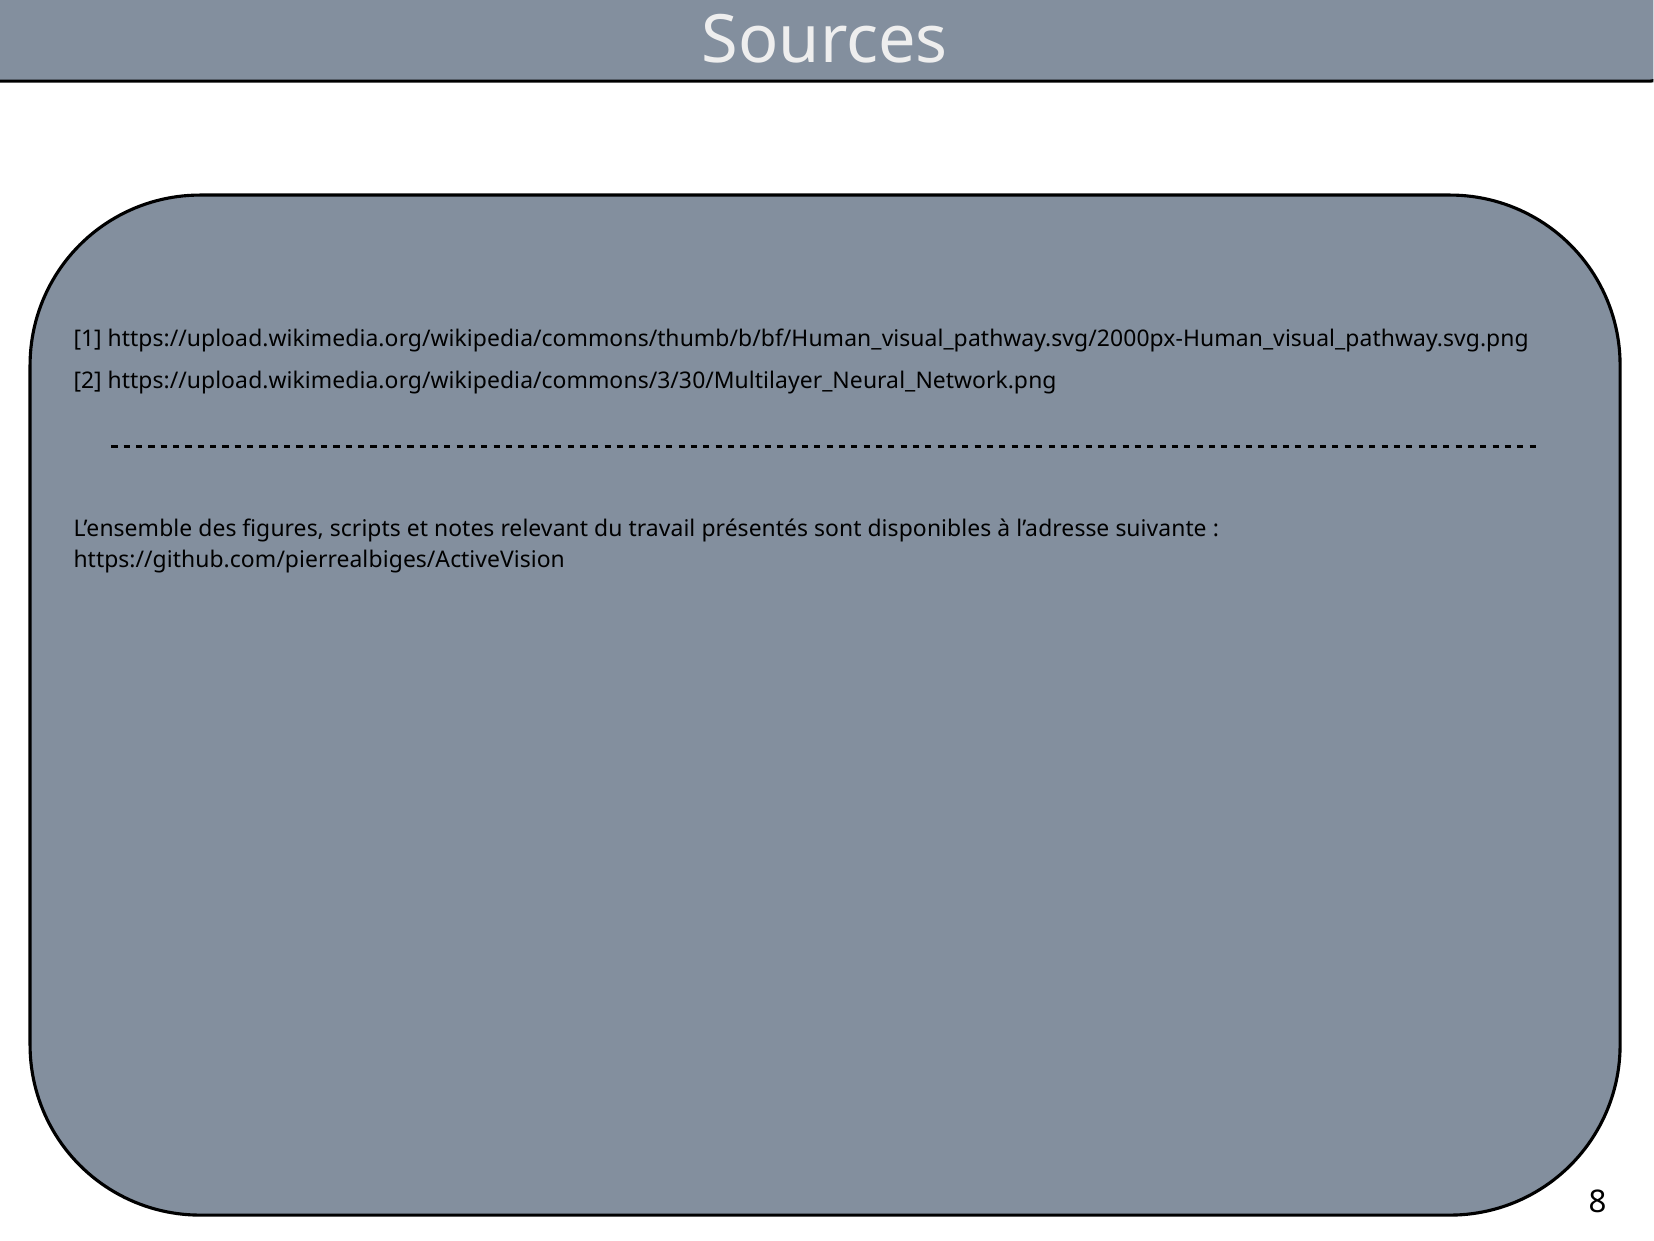

Sources
[1] https://upload.wikimedia.org/wikipedia/commons/thumb/b/bf/Human_visual_pathway.svg/2000px-Human_visual_pathway.svg.png
[2] https://upload.wikimedia.org/wikipedia/commons/3/30/Multilayer_Neural_Network.png
L’ensemble des figures, scripts et notes relevant du travail présentés sont disponibles à l’adresse suivante : https://github.com/pierrealbiges/ActiveVision
8